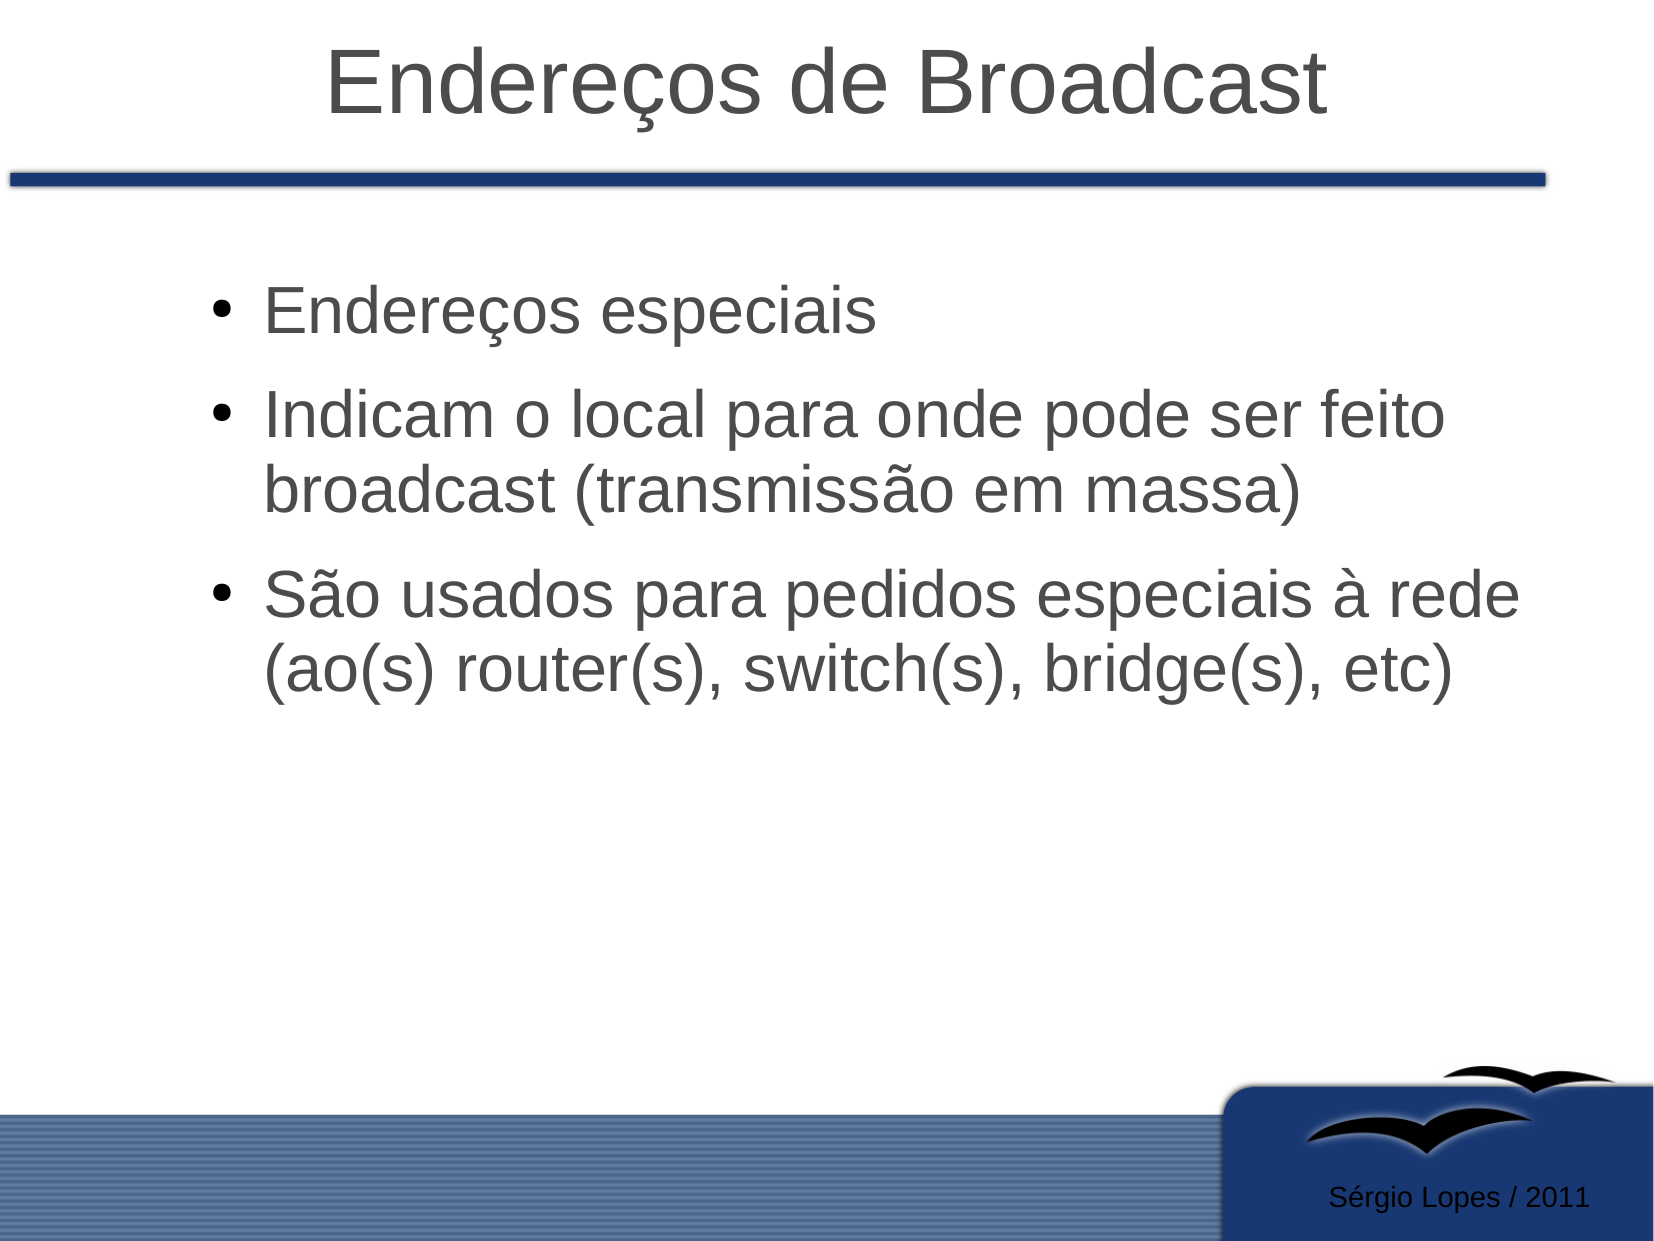

# Endereços de Broadcast
Endereços especiais
Indicam o local para onde pode ser feito broadcast (transmissão em massa)
São usados para pedidos especiais à rede (ao(s) router(s), switch(s), bridge(s), etc)
Sérgio Lopes / 2011